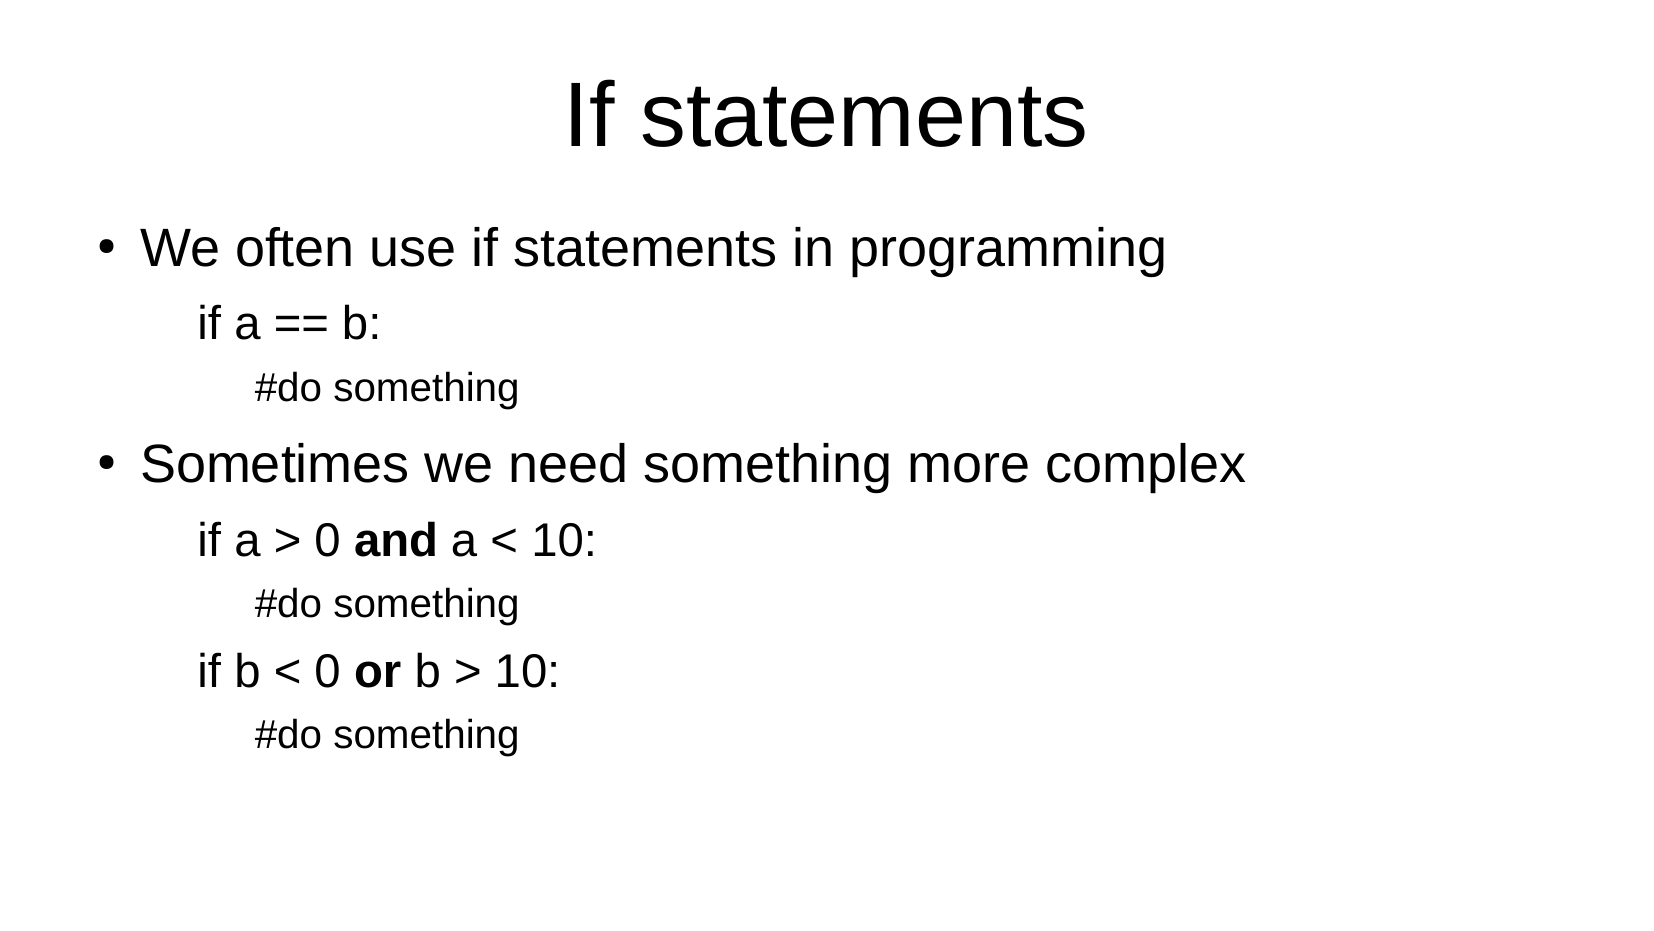

# If statements
We often use if statements in programming
if a == b:
#do something
Sometimes we need something more complex
if a > 0 and a < 10:
#do something
if b < 0 or b > 10:
#do something